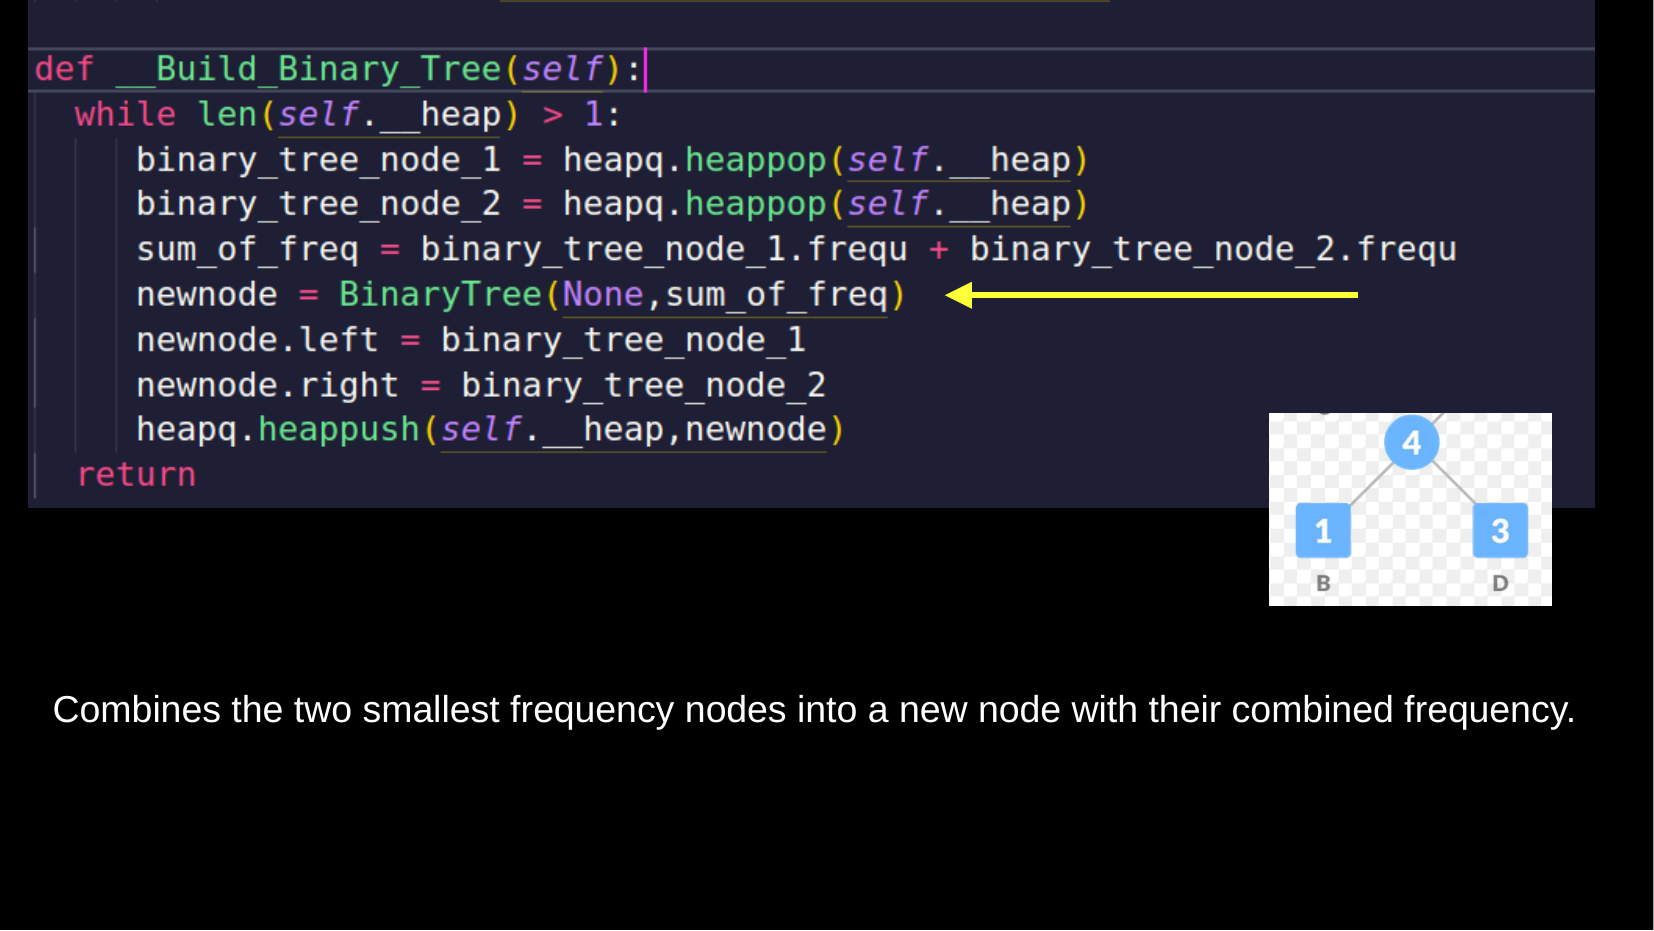

Combines the two smallest frequency nodes into a new node with their combined frequency.